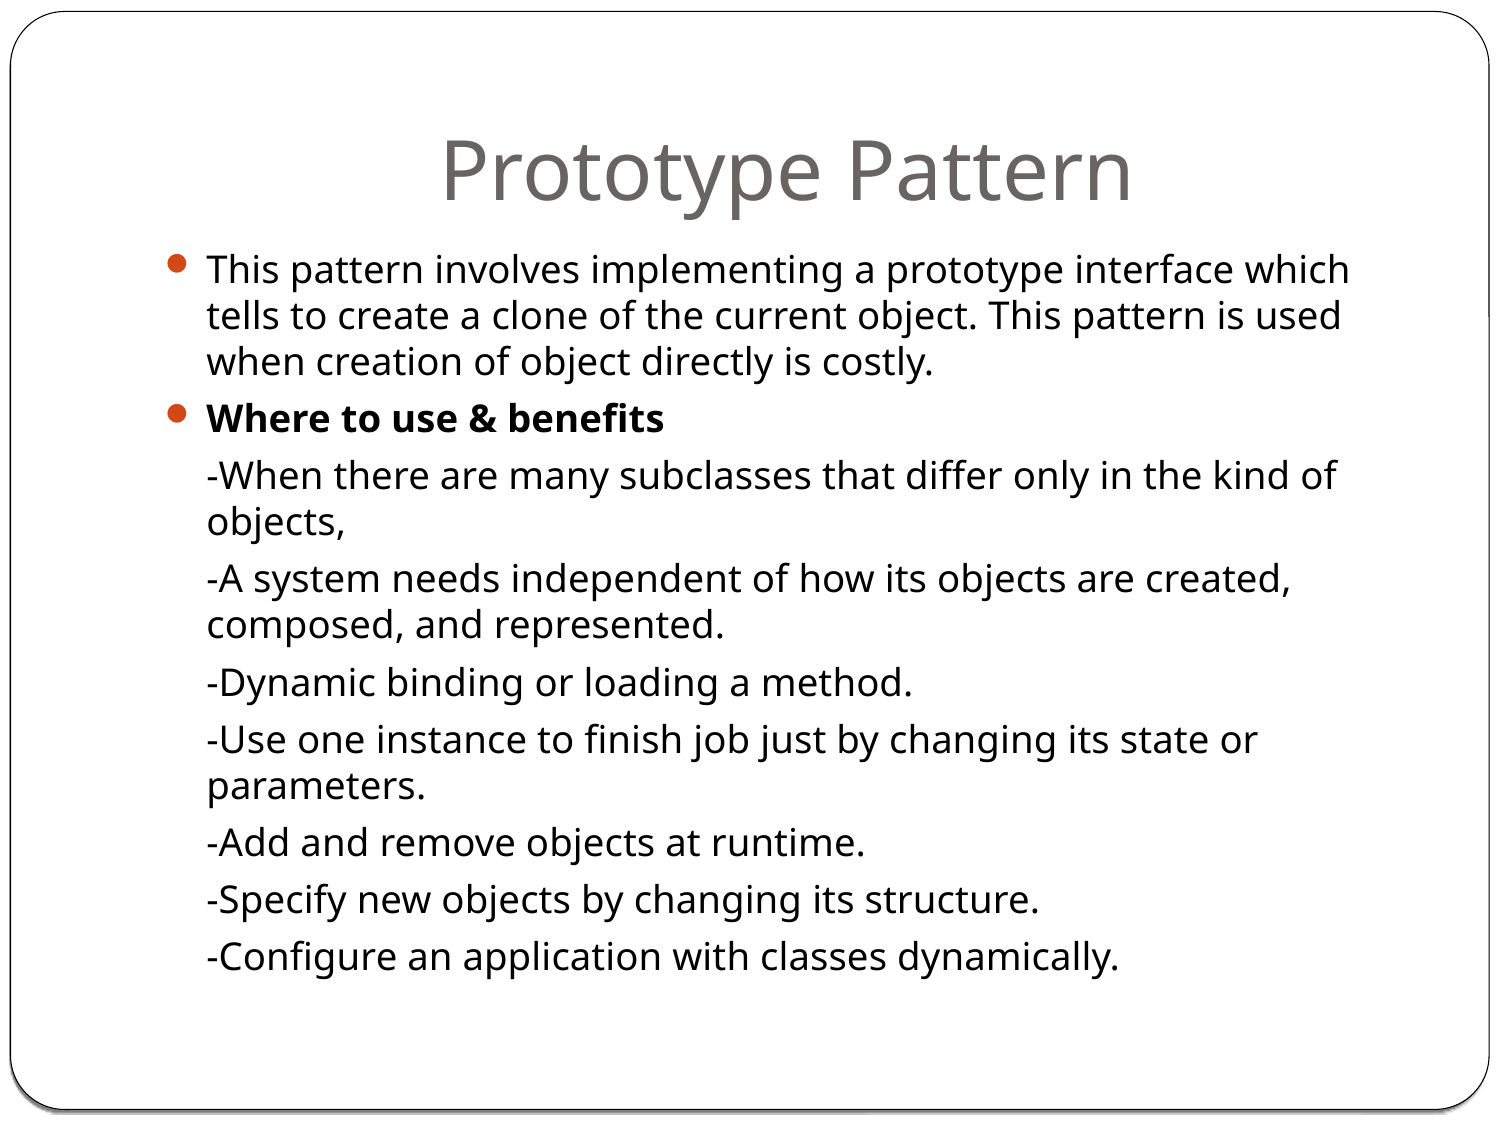

# Prototype Pattern
This pattern involves implementing a prototype interface which tells to create a clone of the current object. This pattern is used when creation of object directly is costly.
Where to use & benefits
	-When there are many subclasses that differ only in the kind of objects,
	-A system needs independent of how its objects are created, composed, and represented.
	-Dynamic binding or loading a method.
	-Use one instance to finish job just by changing its state or parameters.
	-Add and remove objects at runtime.
	-Specify new objects by changing its structure.
	-Configure an application with classes dynamically.